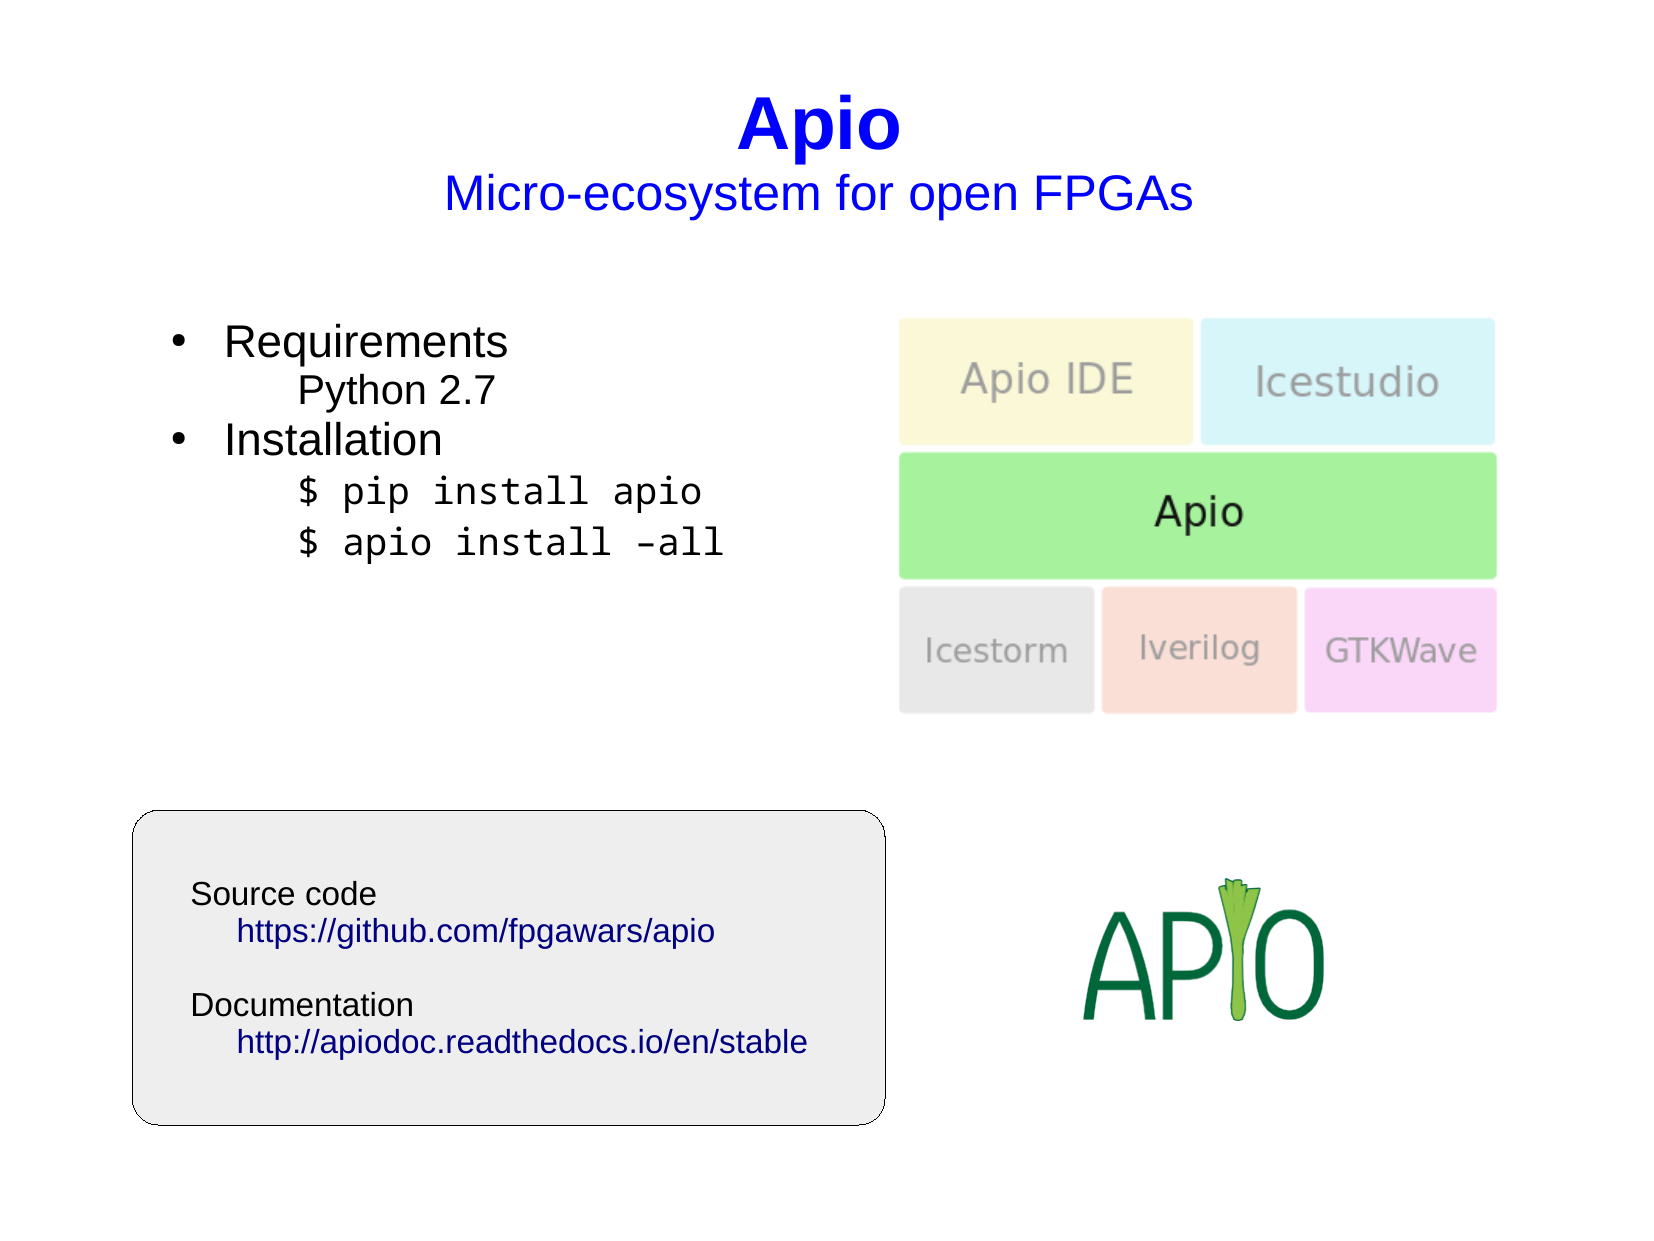

# Apio Micro-ecosystem for open FPGAs
Requirements
Python 2.7
Installation
$ pip install apio
$ apio install –all
Source code
 https://github.com/fpgawars/apio
Documentation
 http://apiodoc.readthedocs.io/en/stable